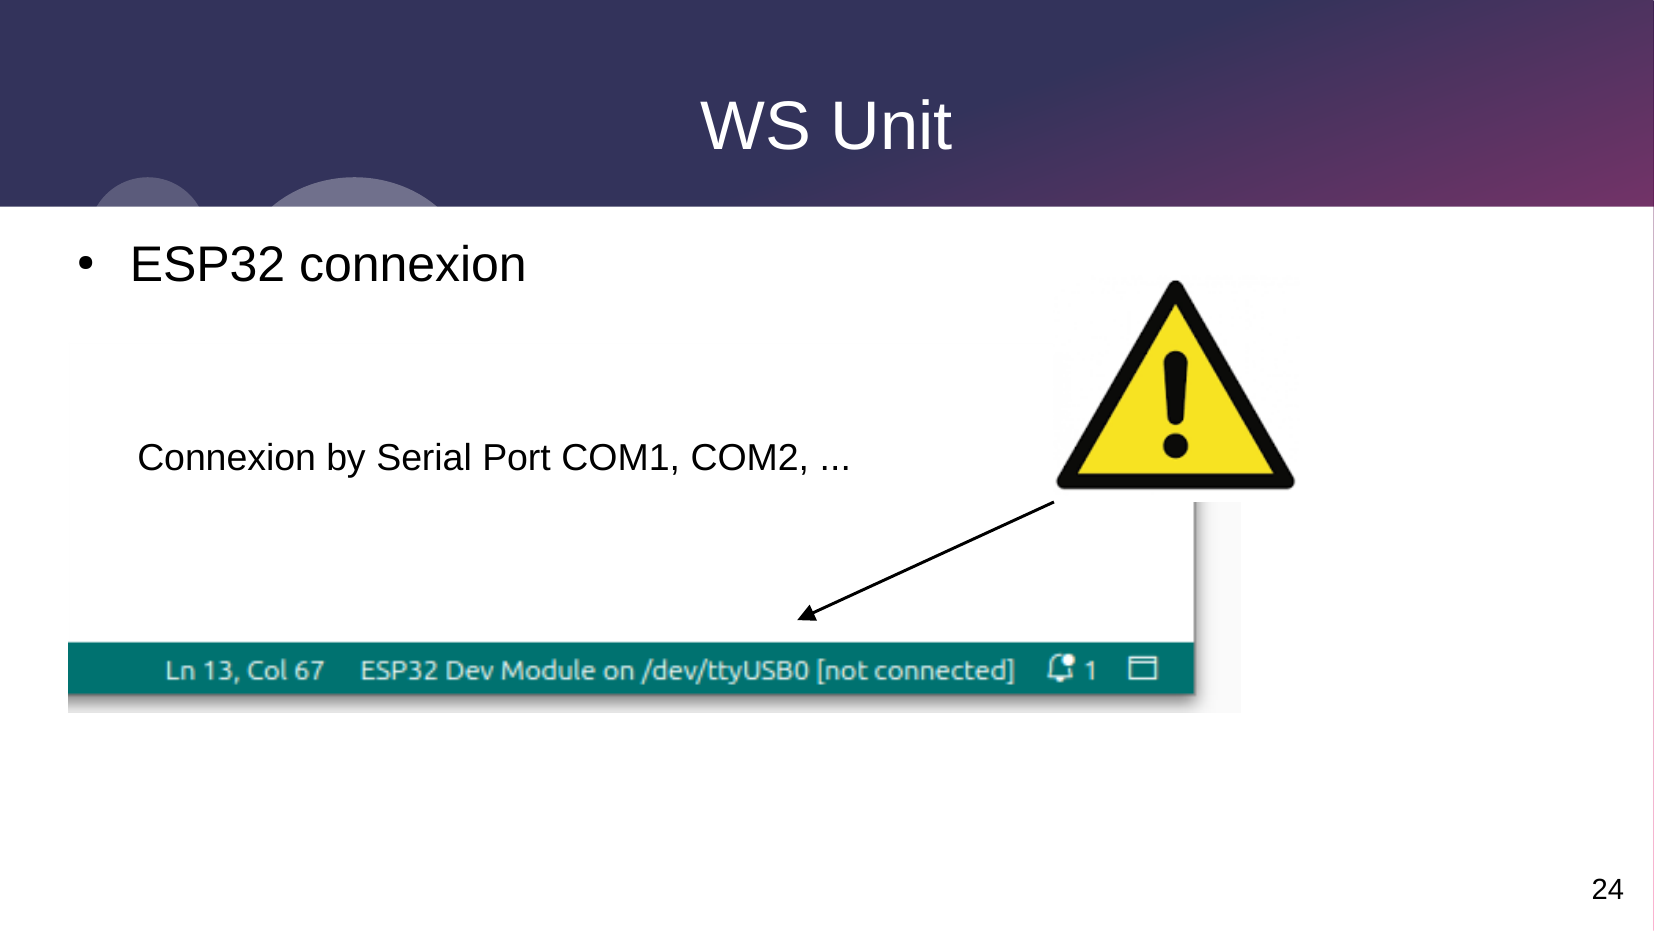

# WS Unit
ESP32 connexion
Connexion by Serial Port COM1, COM2, ...